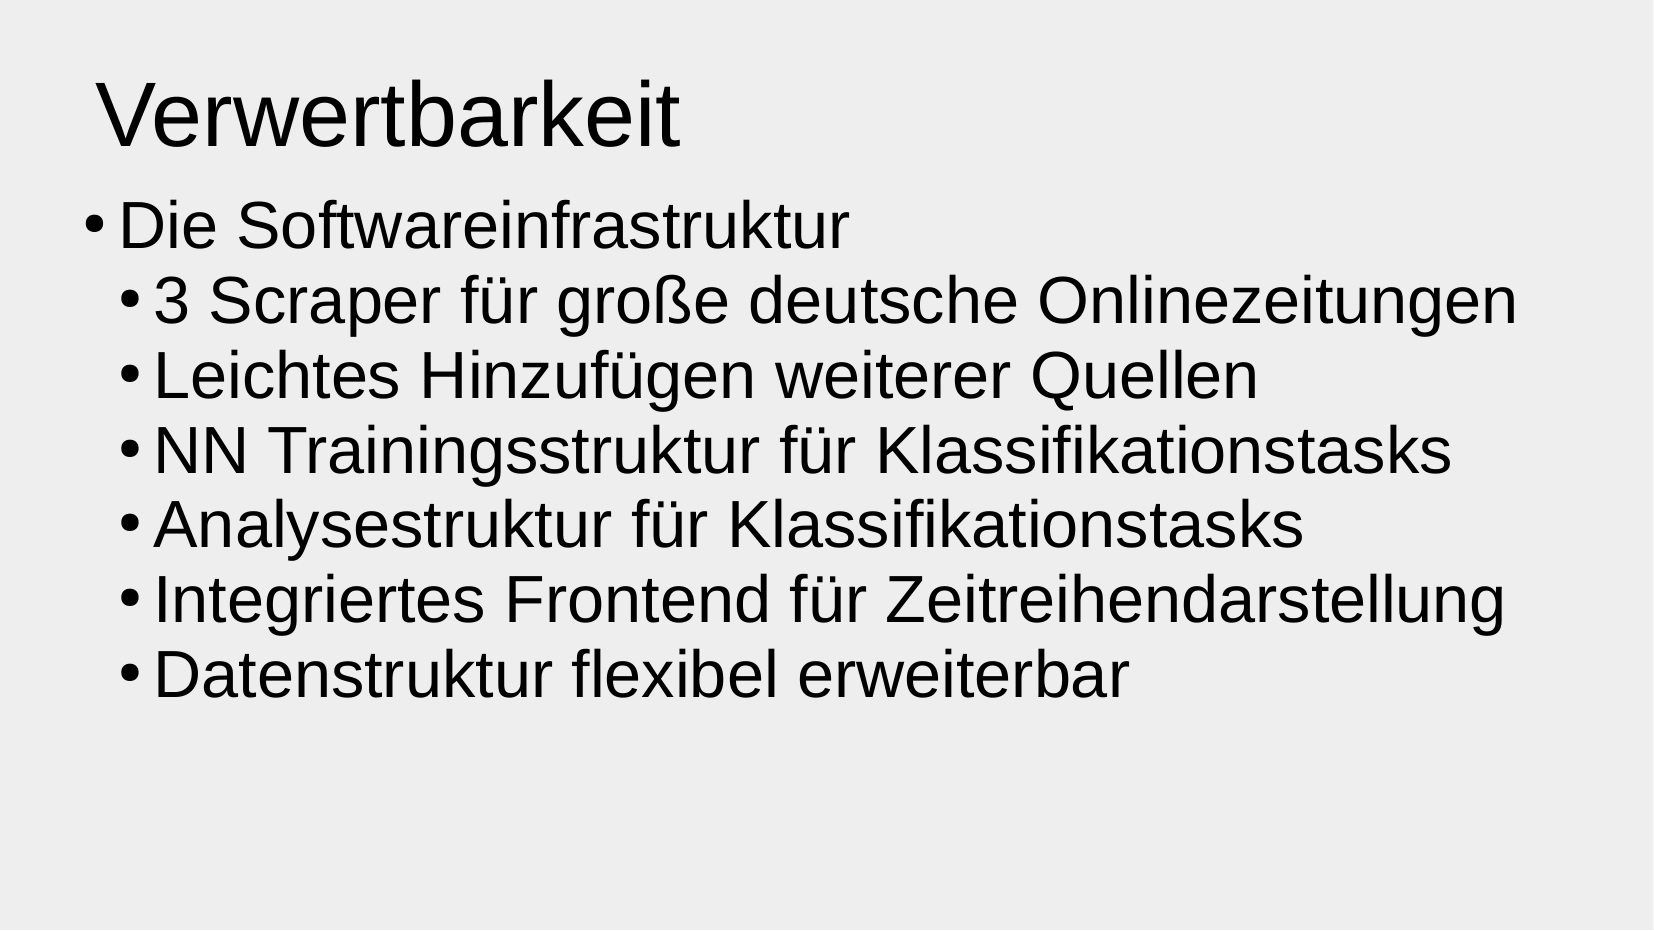

# Verwertbarkeit
Die Softwareinfrastruktur
3 Scraper für große deutsche Onlinezeitungen
Leichtes Hinzufügen weiterer Quellen
NN Trainingsstruktur für Klassifikationstasks
Analysestruktur für Klassifikationstasks
Integriertes Frontend für Zeitreihendarstellung
Datenstruktur flexibel erweiterbar